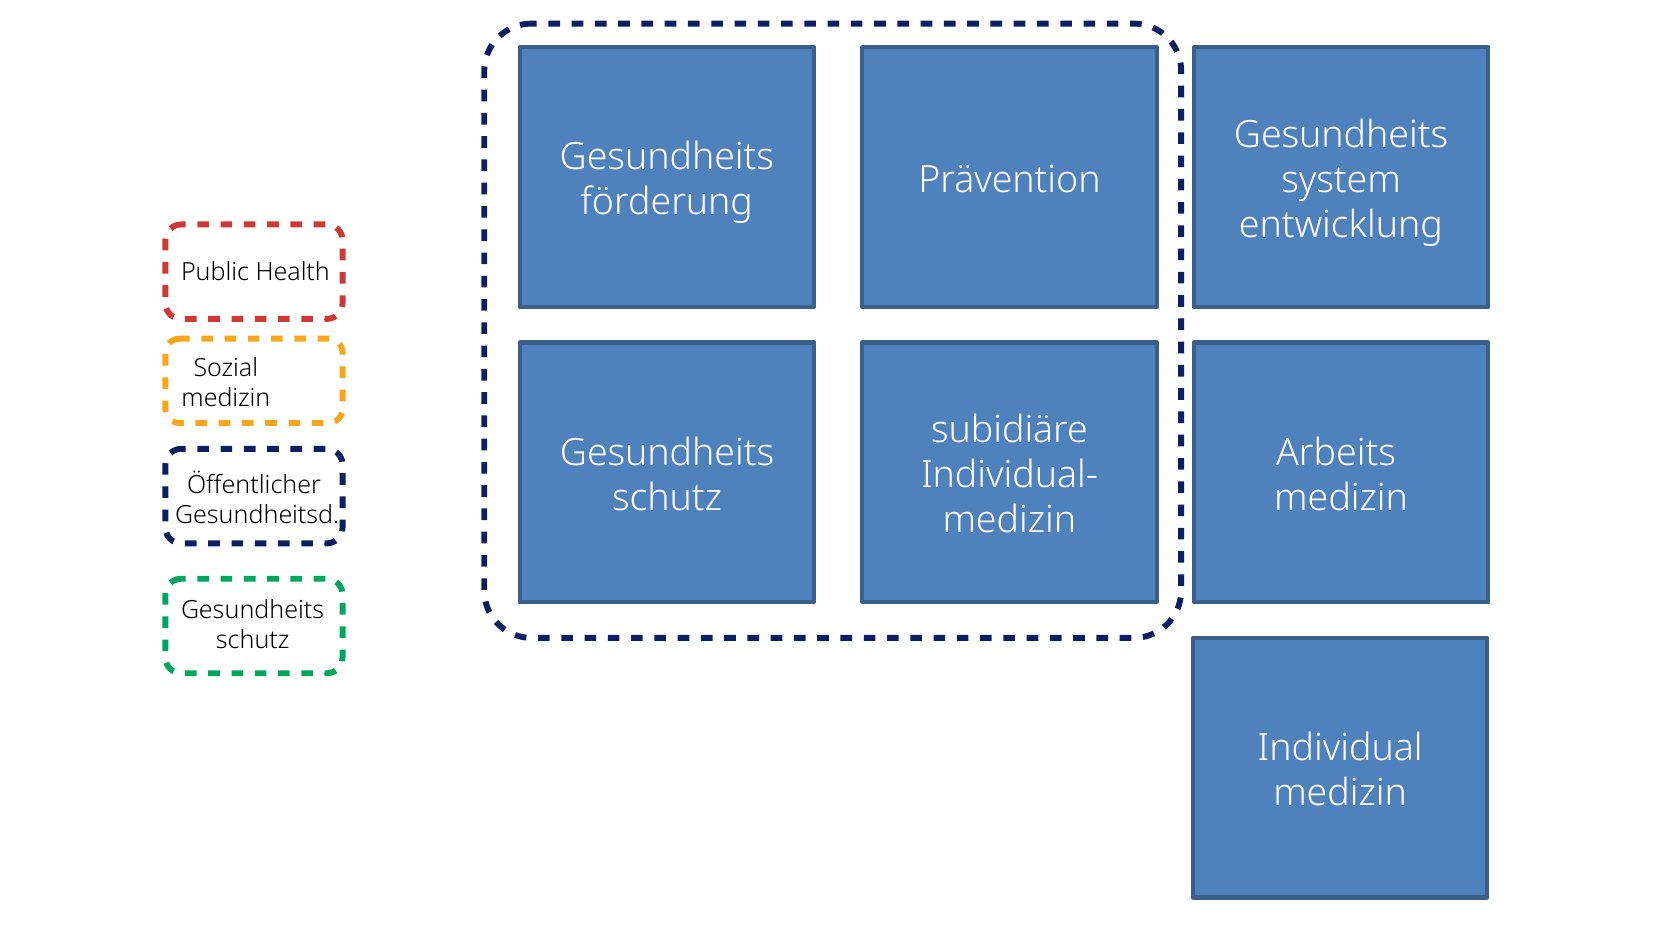

Gesundheits förderung
Prävention
Gesundheits system
entwicklung
Public Health
subidiäre Individual-medizin
Gesundheits schutz
Arbeits
medizin
Sozial
medizin
Öffentlicher
Gesundheitsd.
Gesundheits
schutz
Individual
medizin